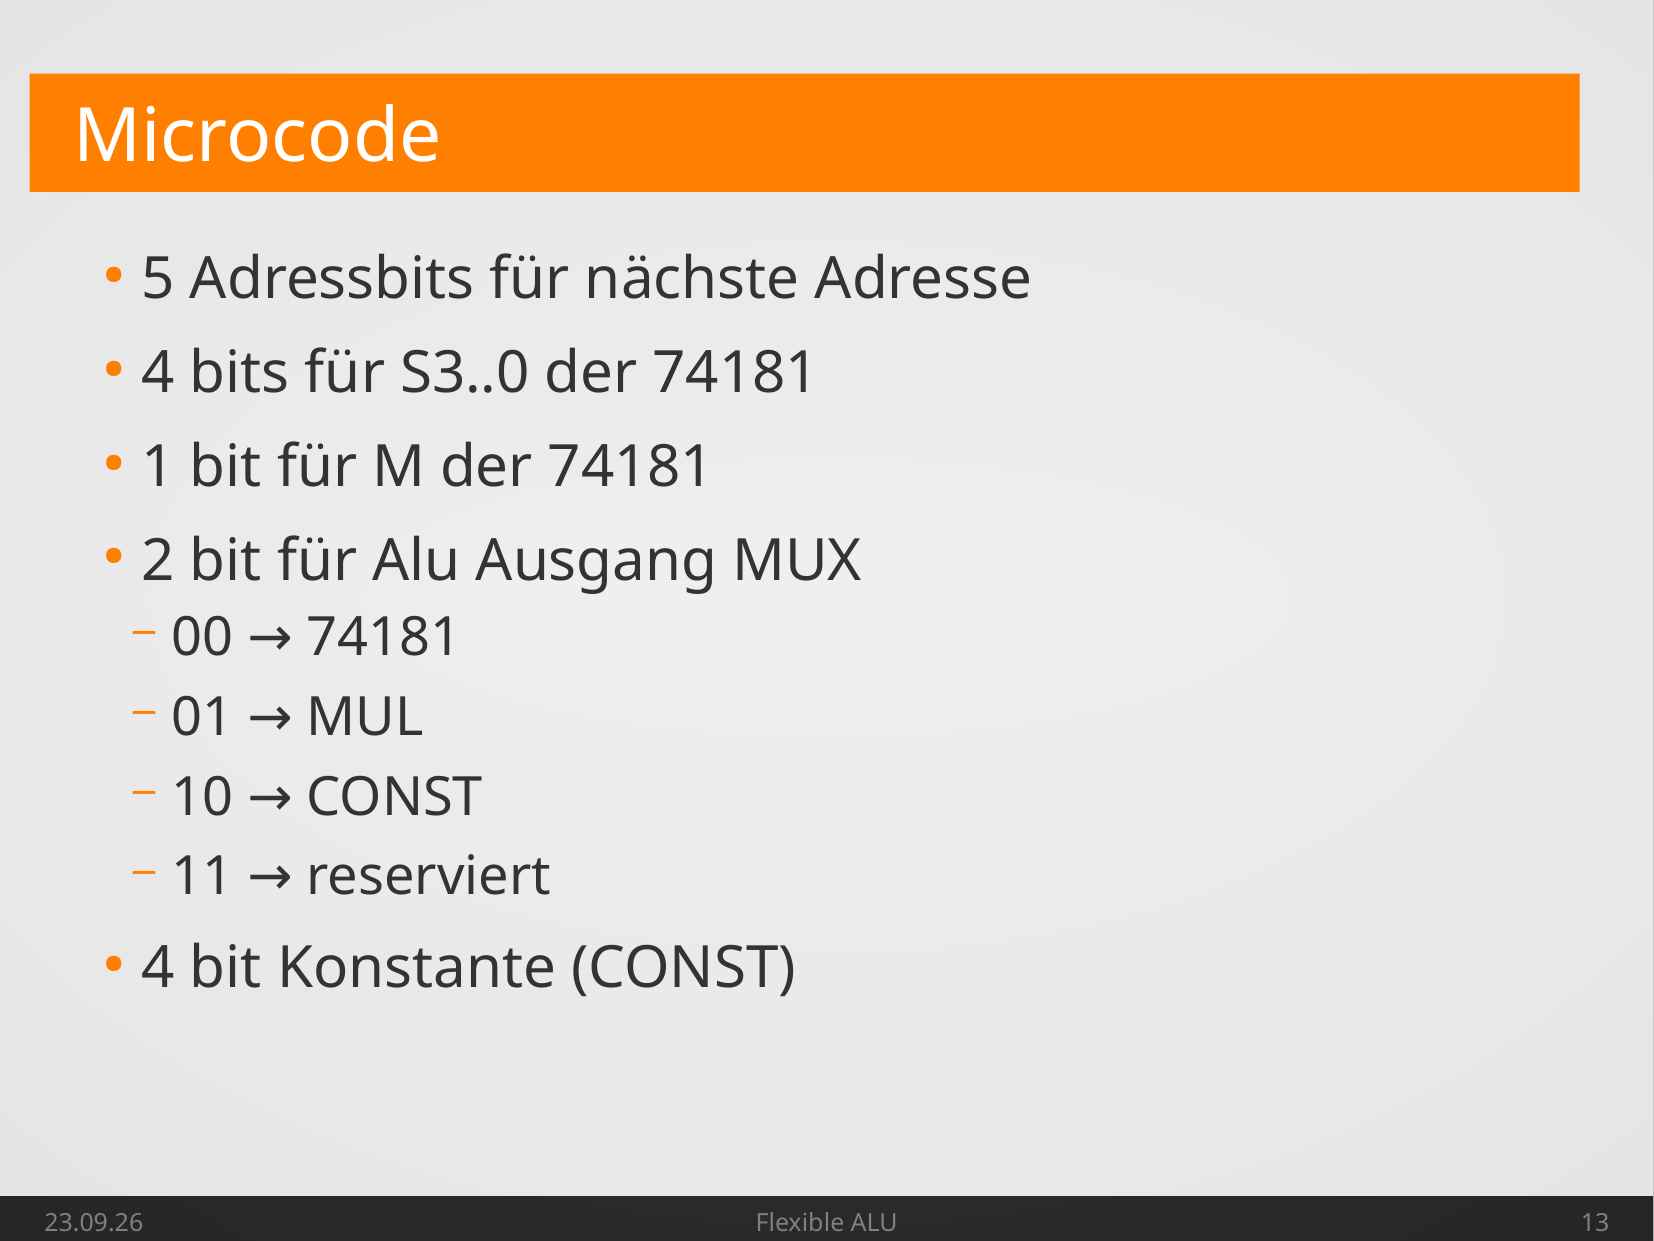

# Microcode
5 Adressbits für nächste Adresse
4 bits für S3..0 der 74181
1 bit für M der 74181
2 bit für Alu Ausgang MUX
00 → 74181
01 → MUL
10 → CONST
11 → reserviert
4 bit Konstante (CONST)
Flexible ALU
13